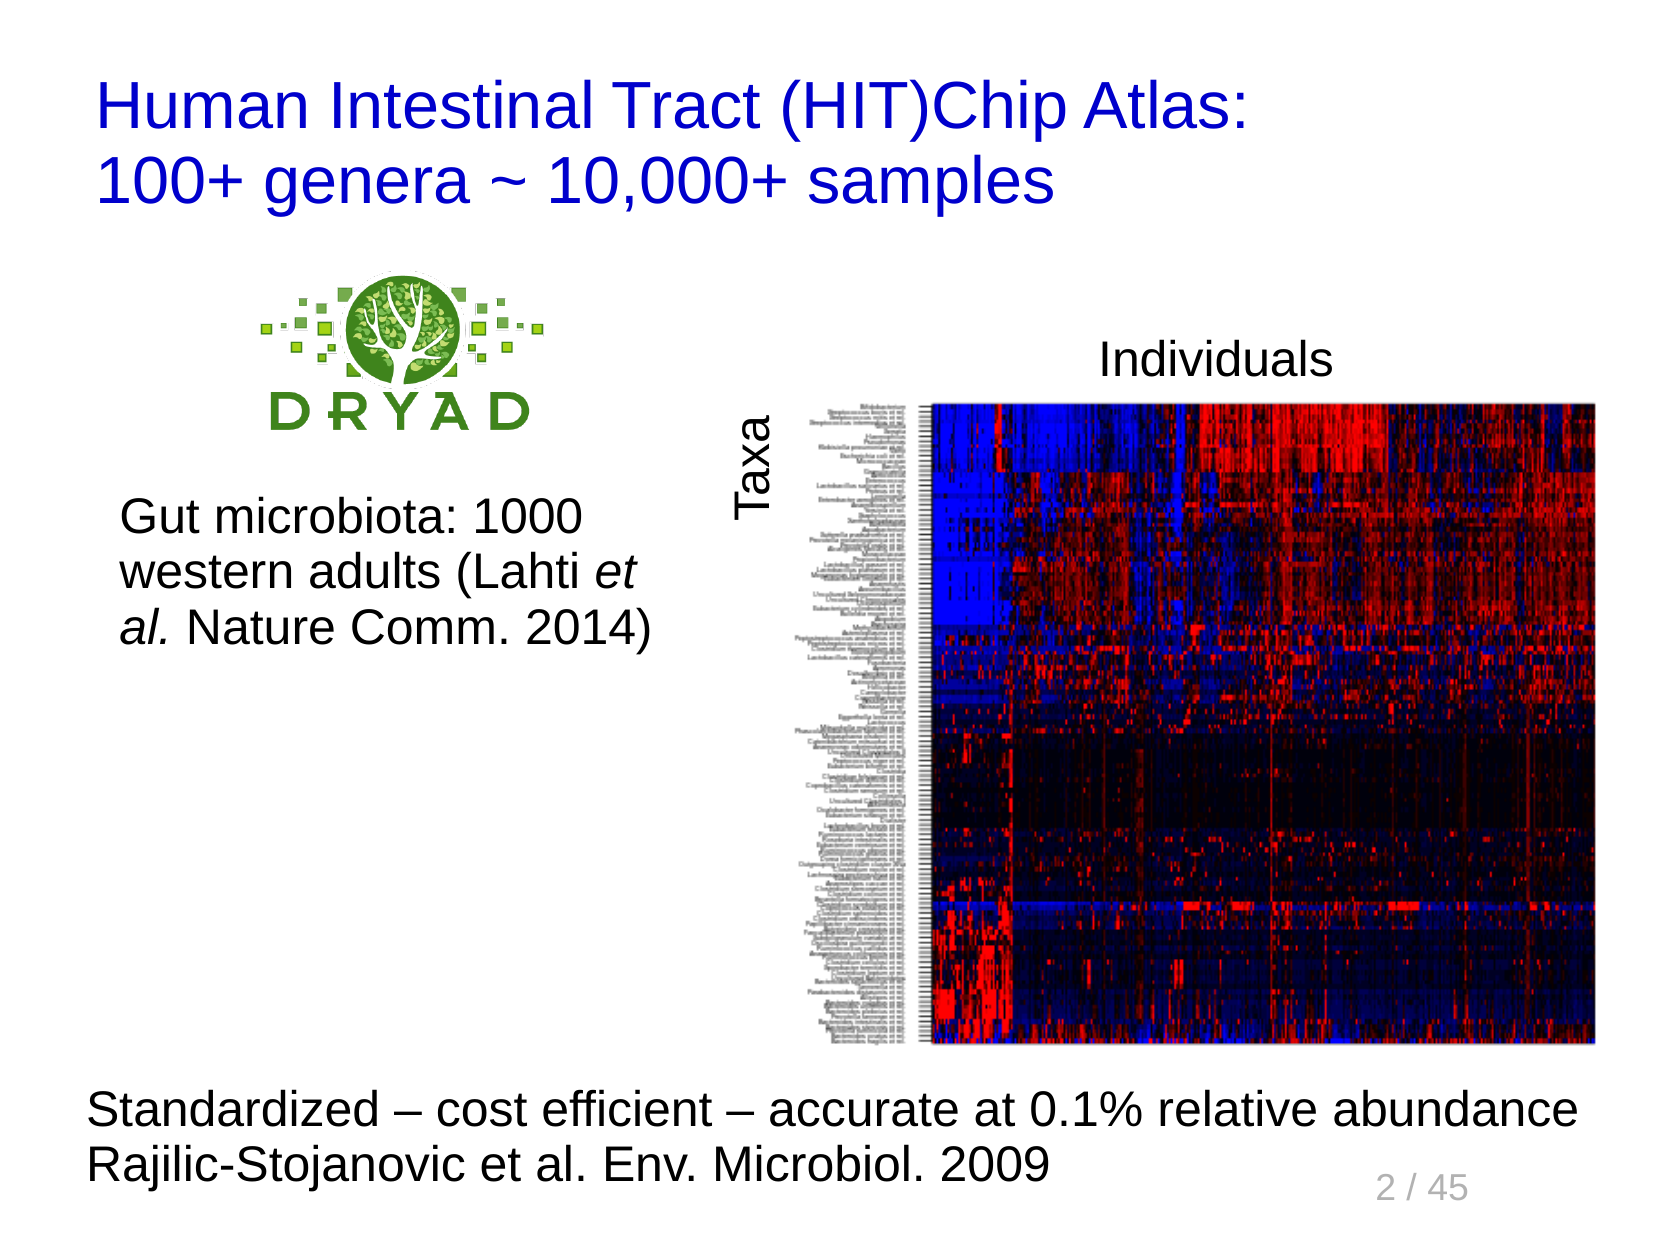

Human Intestinal Tract (HIT)Chip Atlas:
100+ genera ~ 10,000+ samples
Individuals
Taxa
Gut microbiota: 1000 western adults (Lahti et al. Nature Comm. 2014)
Standardized – cost efficient – accurate at 0.1% relative abundance
Rajilic-Stojanovic et al. Env. Microbiol. 2009
2